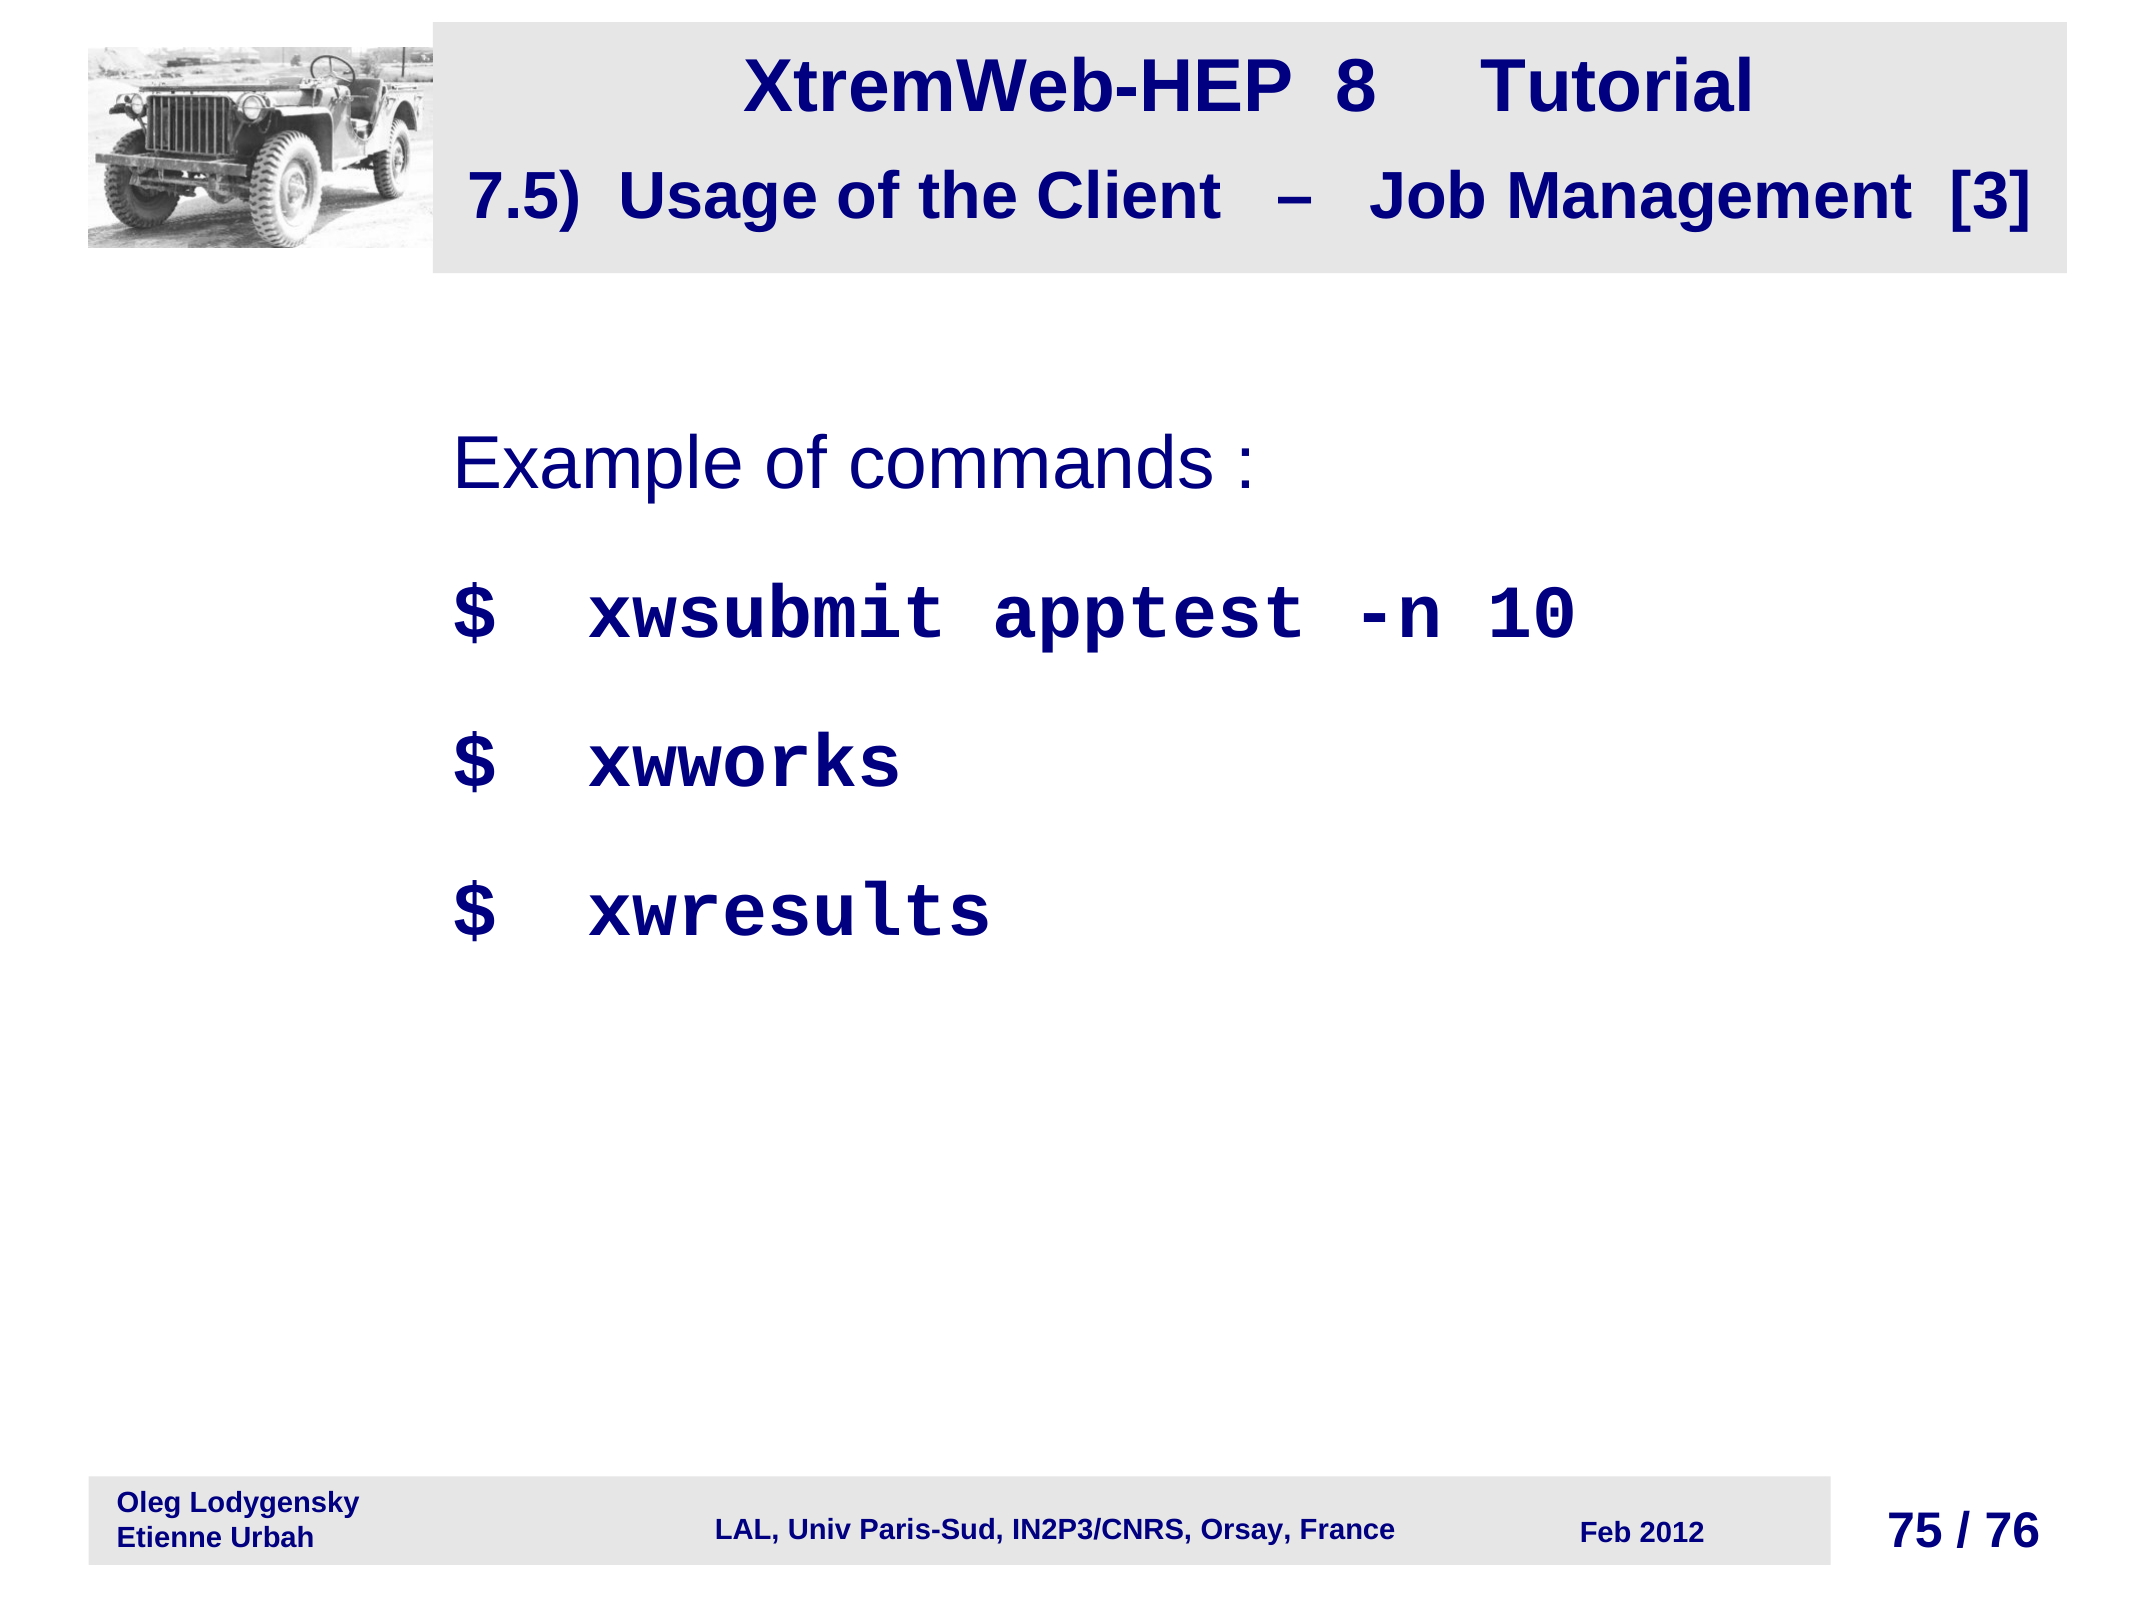

# 7.5) Usage of the Client – Job Management [3]
Example of commands :
$ xwsubmit apptest -n 10
$ xwworks
$ xwresults
75